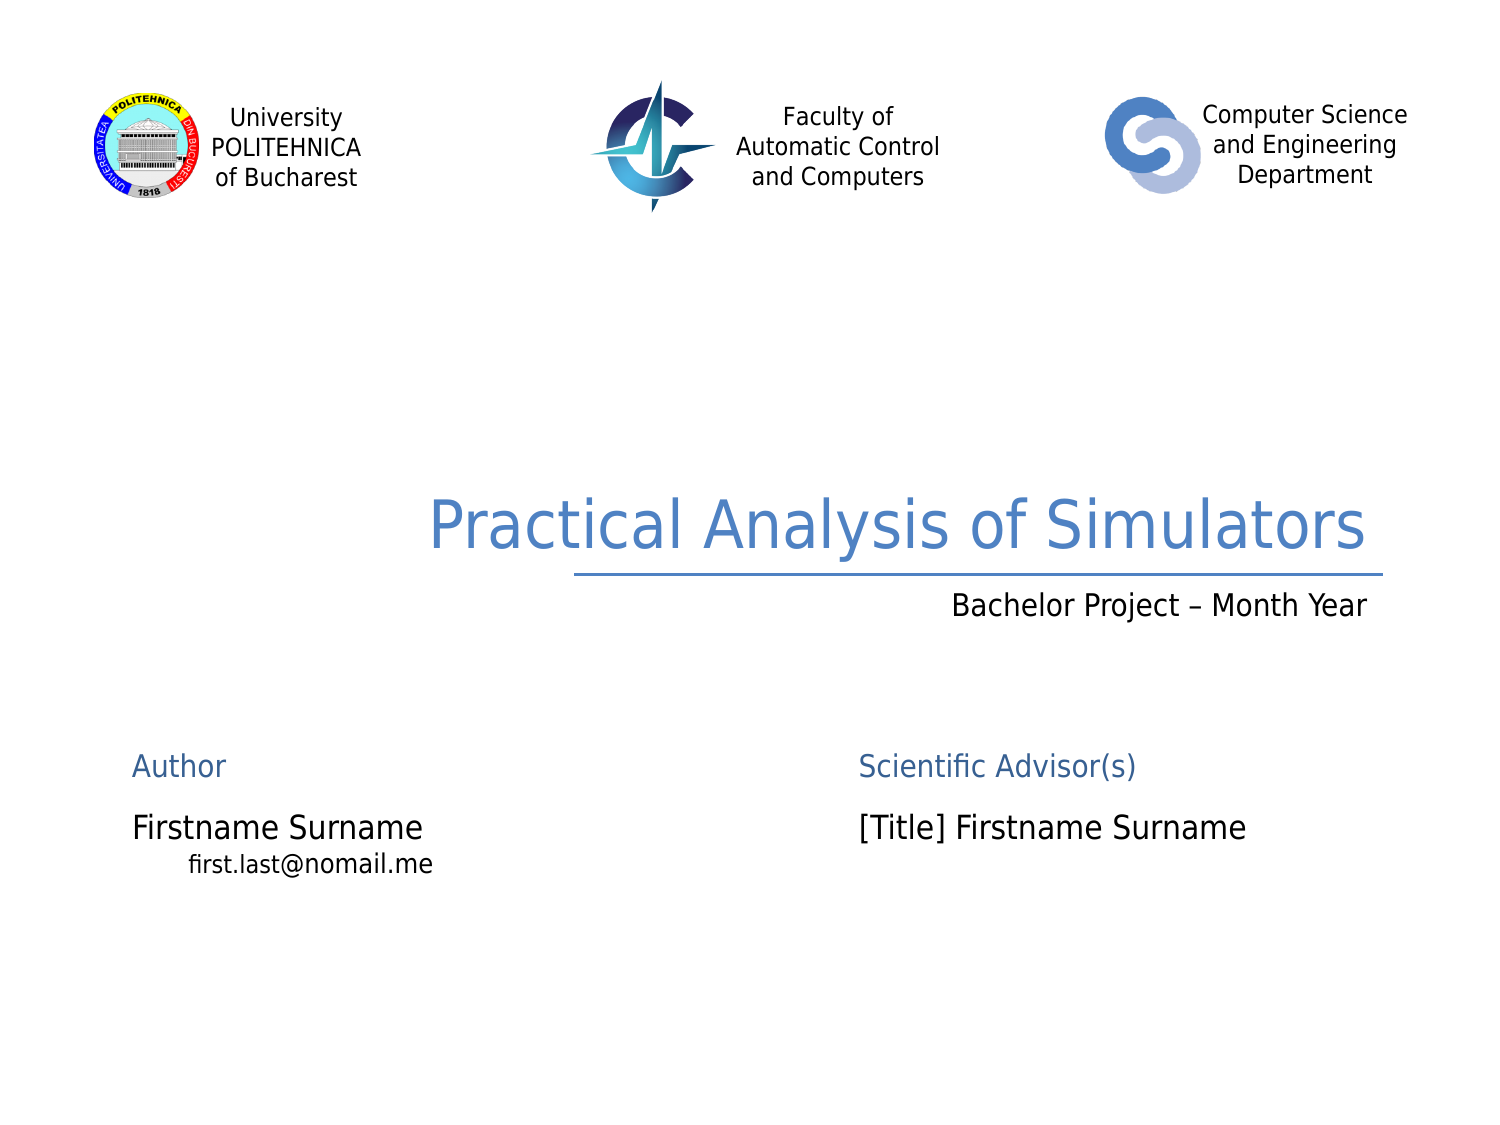

# Practical Analysis of Simulators
Bachelor Project – Month Year
[Title] Firstname Surname
Firstname Surname
first.last@nomail.me